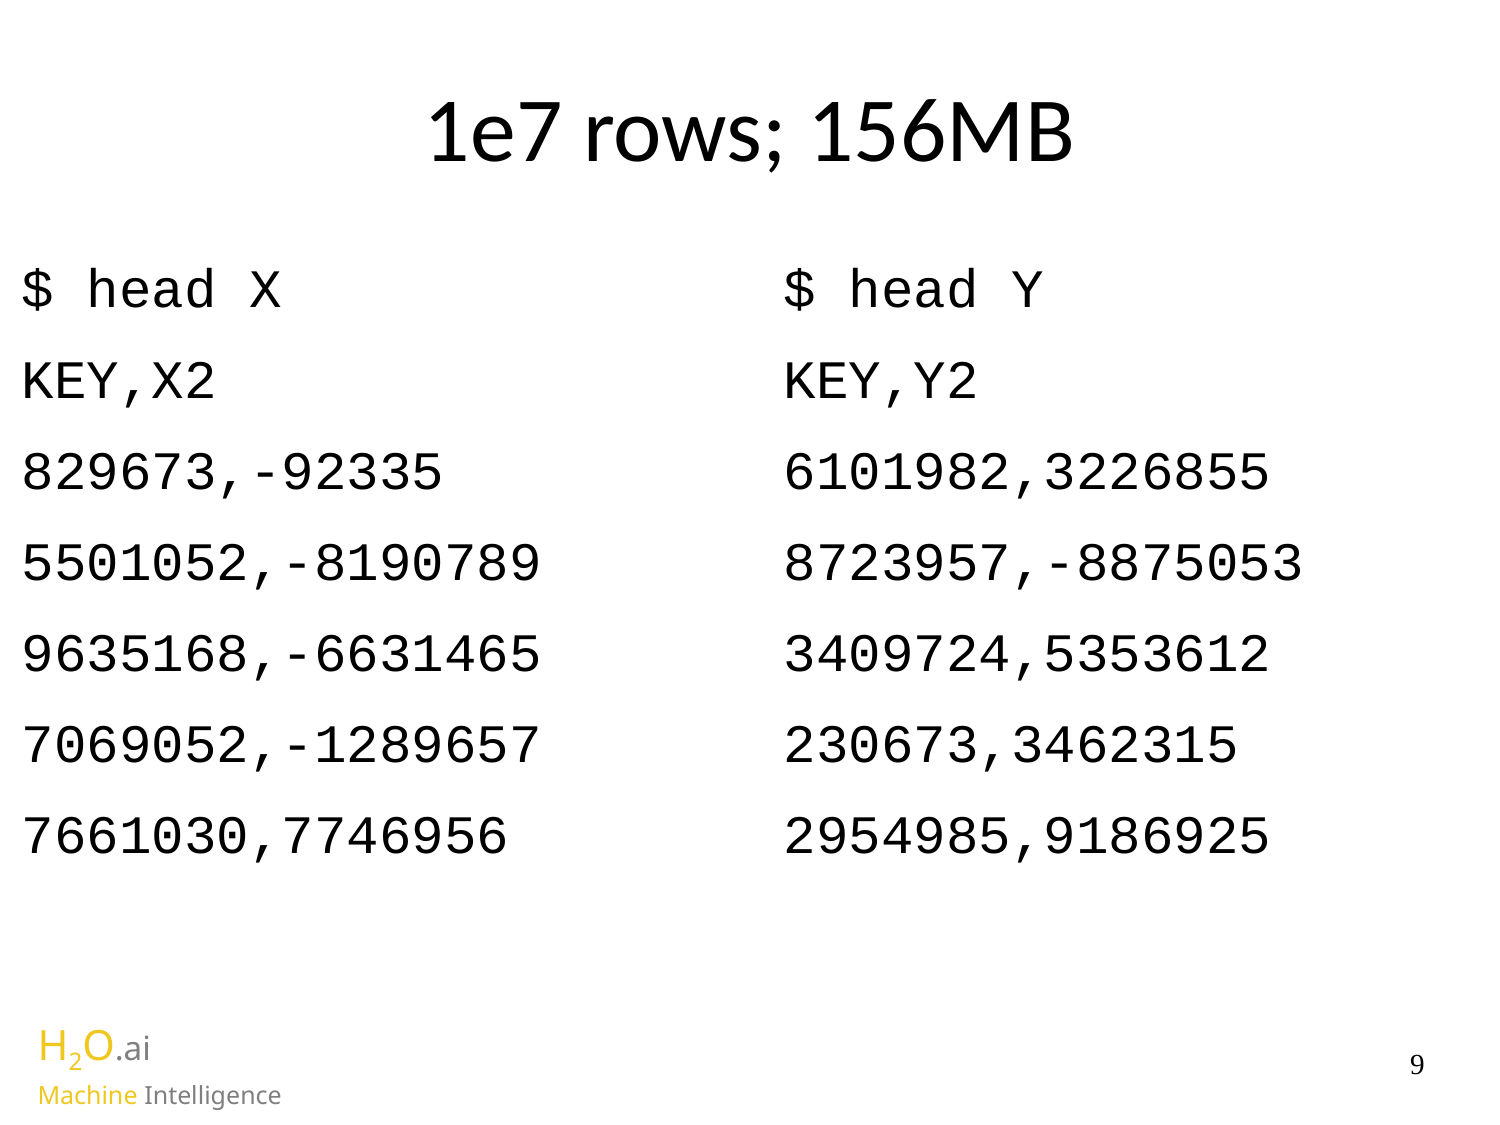

# 1e7 rows; 156MB
$ head X
KEY,X2
829673,-92335
5501052,-8190789
9635168,-6631465
7069052,-1289657
7661030,7746956
$ head Y
KEY,Y2
6101982,3226855
8723957,-8875053
3409724,5353612
230673,3462315
2954985,9186925
9